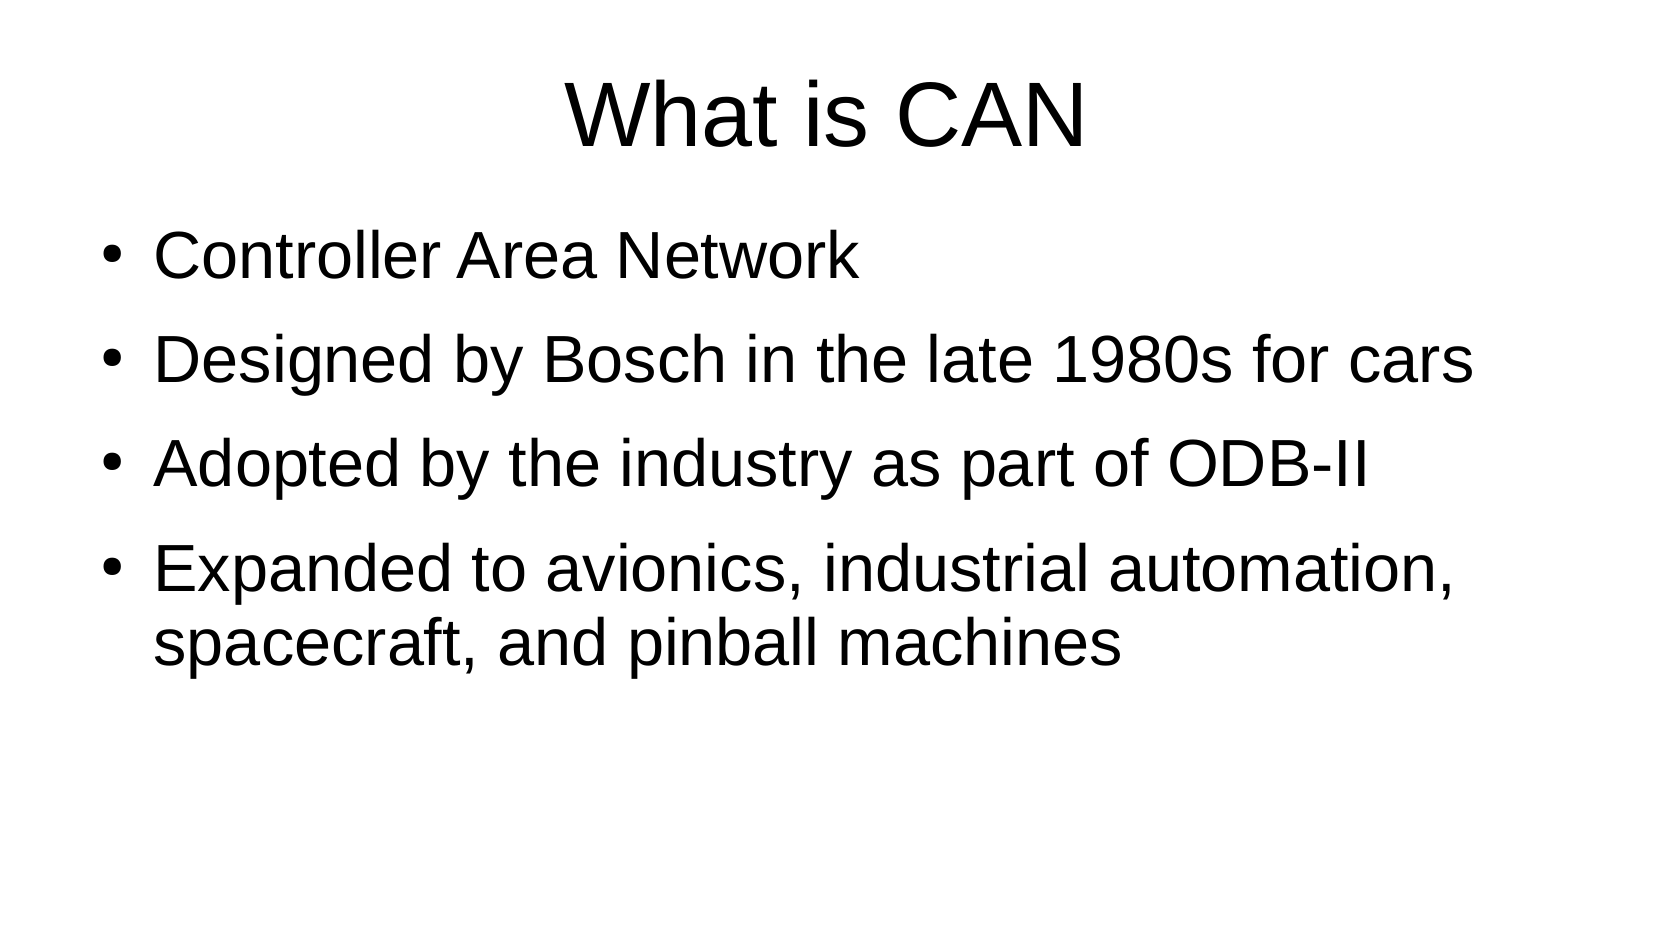

# What is CAN
Controller Area Network
Designed by Bosch in the late 1980s for cars
Adopted by the industry as part of ODB-II
Expanded to avionics, industrial automation, spacecraft, and pinball machines